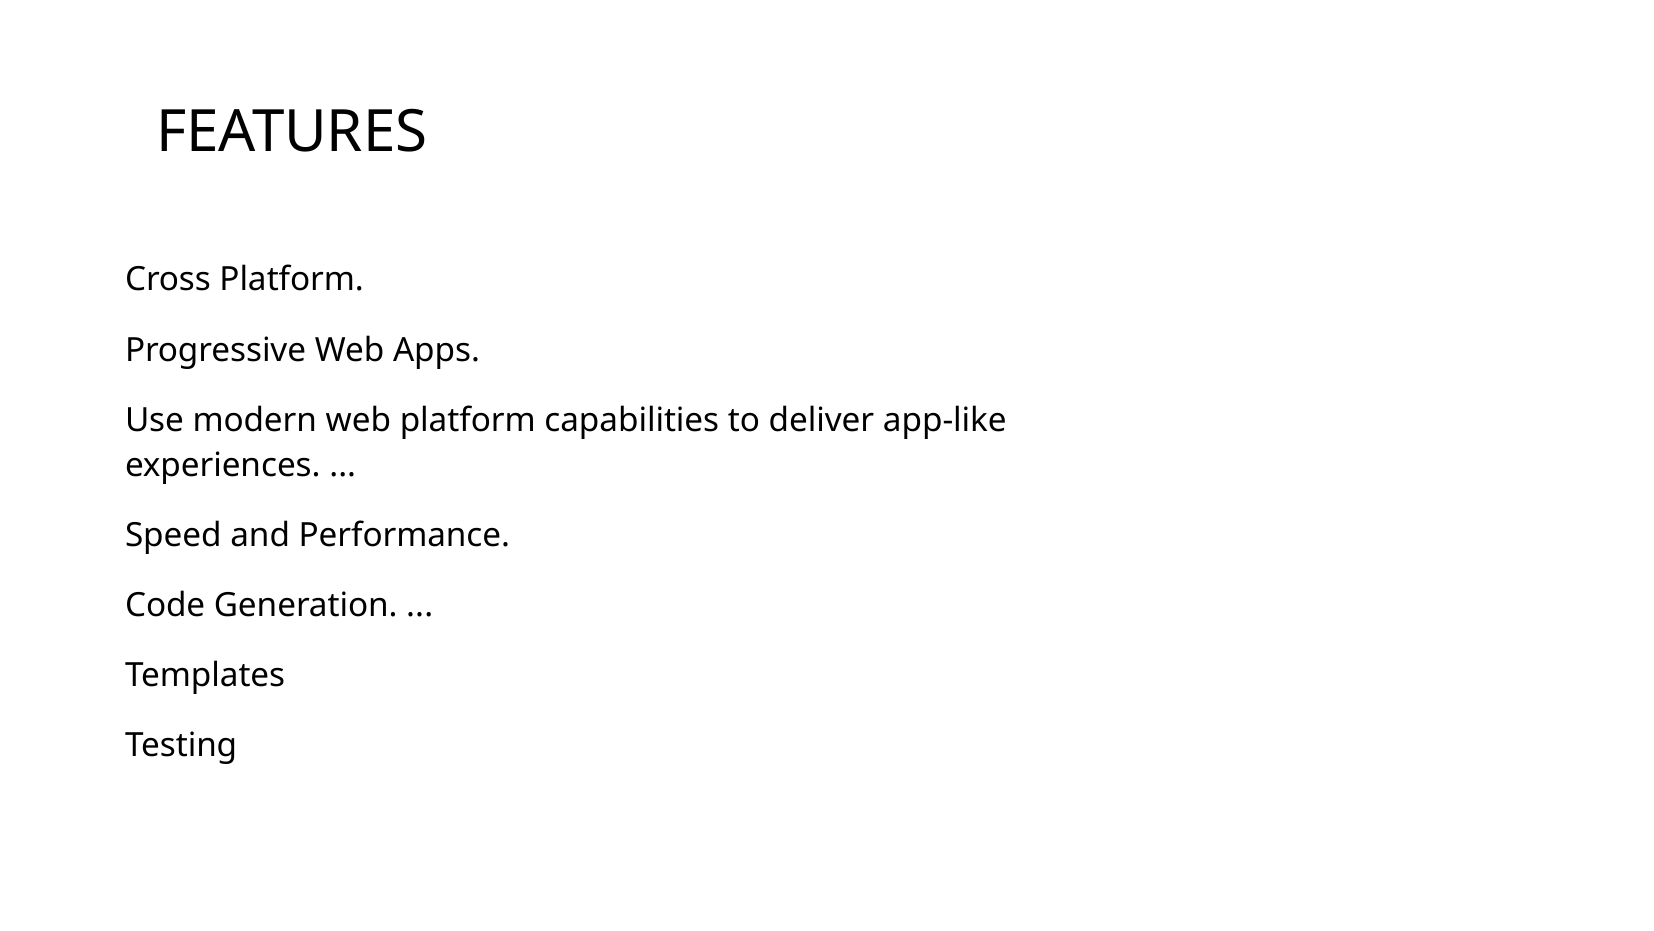

# FEATURES
Cross Platform.
Progressive Web Apps.
Use modern web platform capabilities to deliver app-like experiences. ...
Speed and Performance.
Code Generation. ...
Templates
Testing